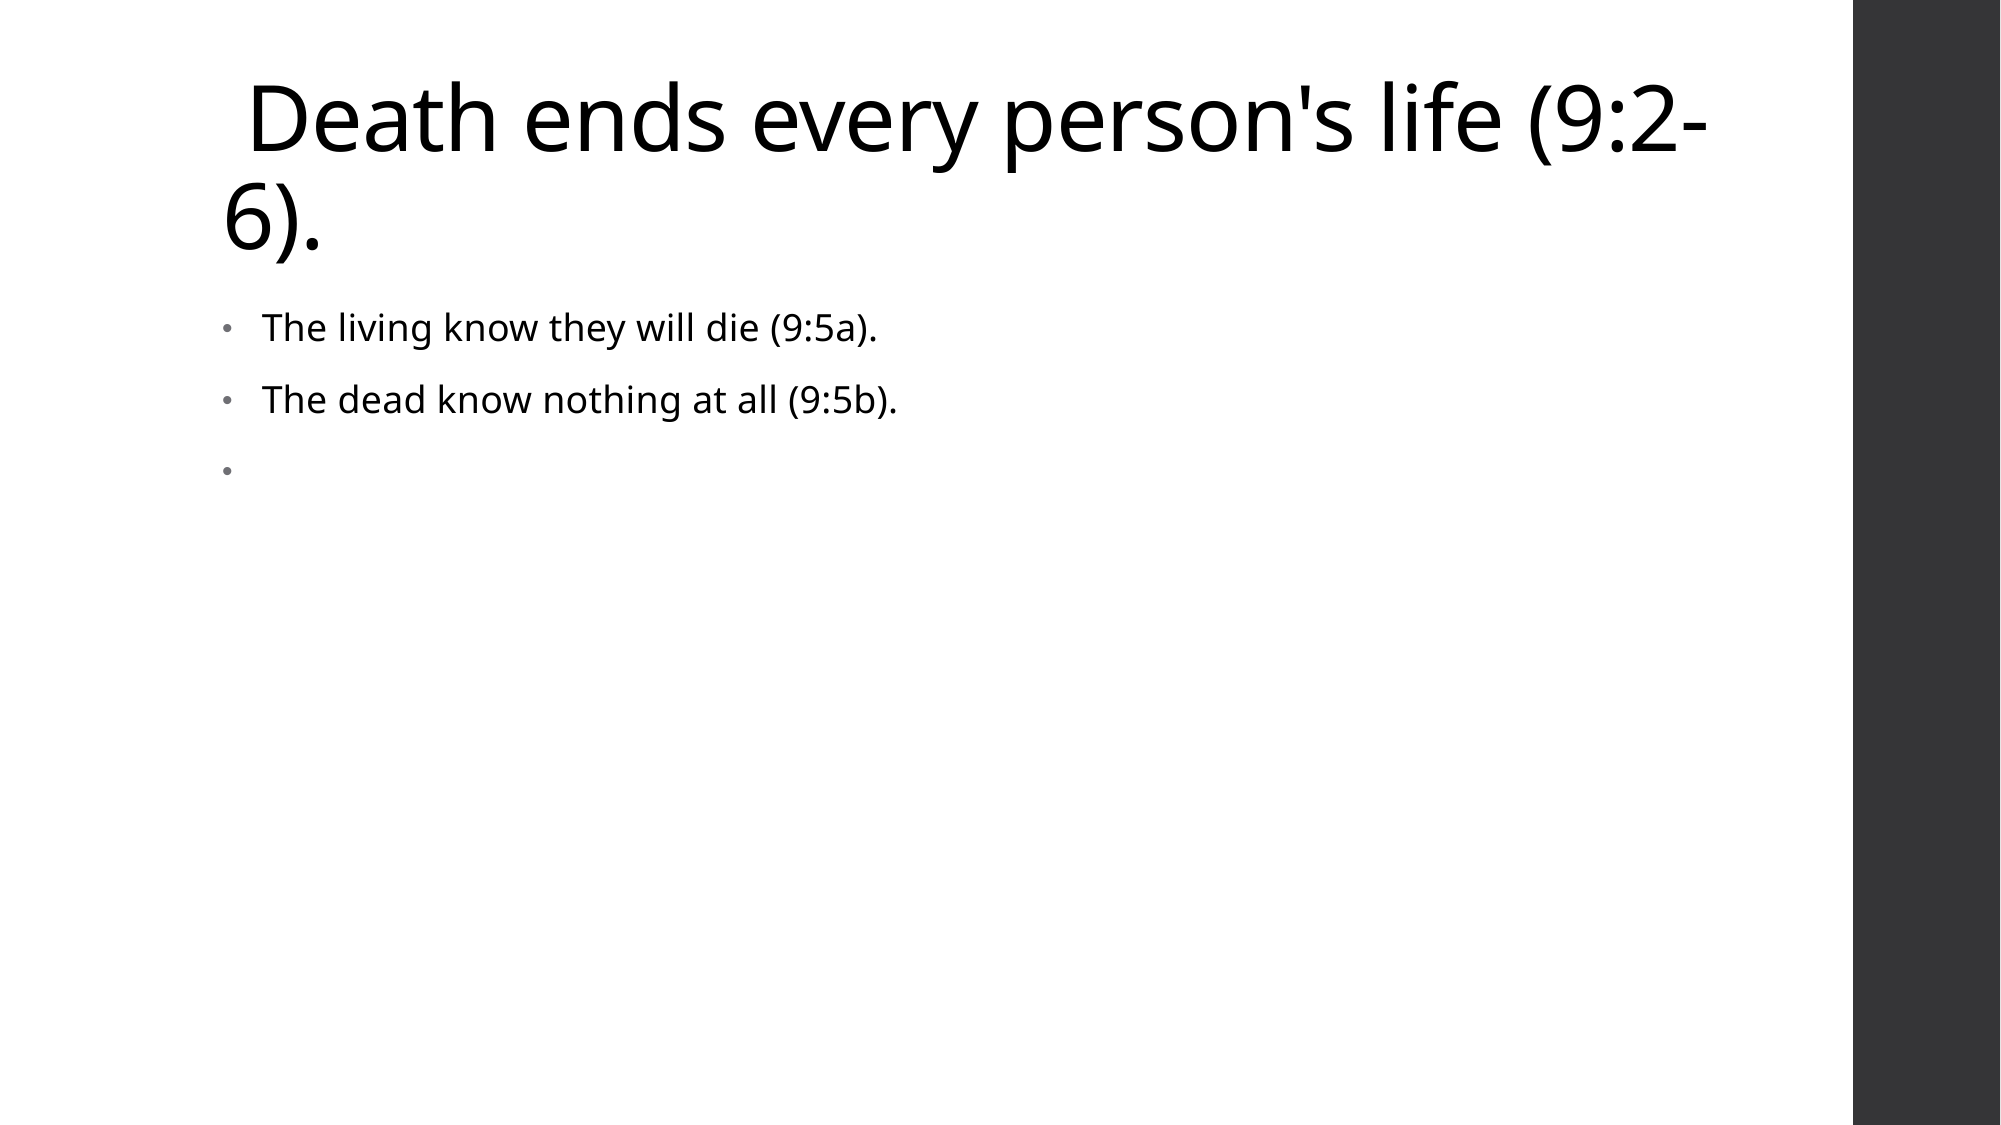

# Death ends every person's life (9:2-6).
 The living know they will die (9:5a).
 The dead know nothing at all (9:5b).